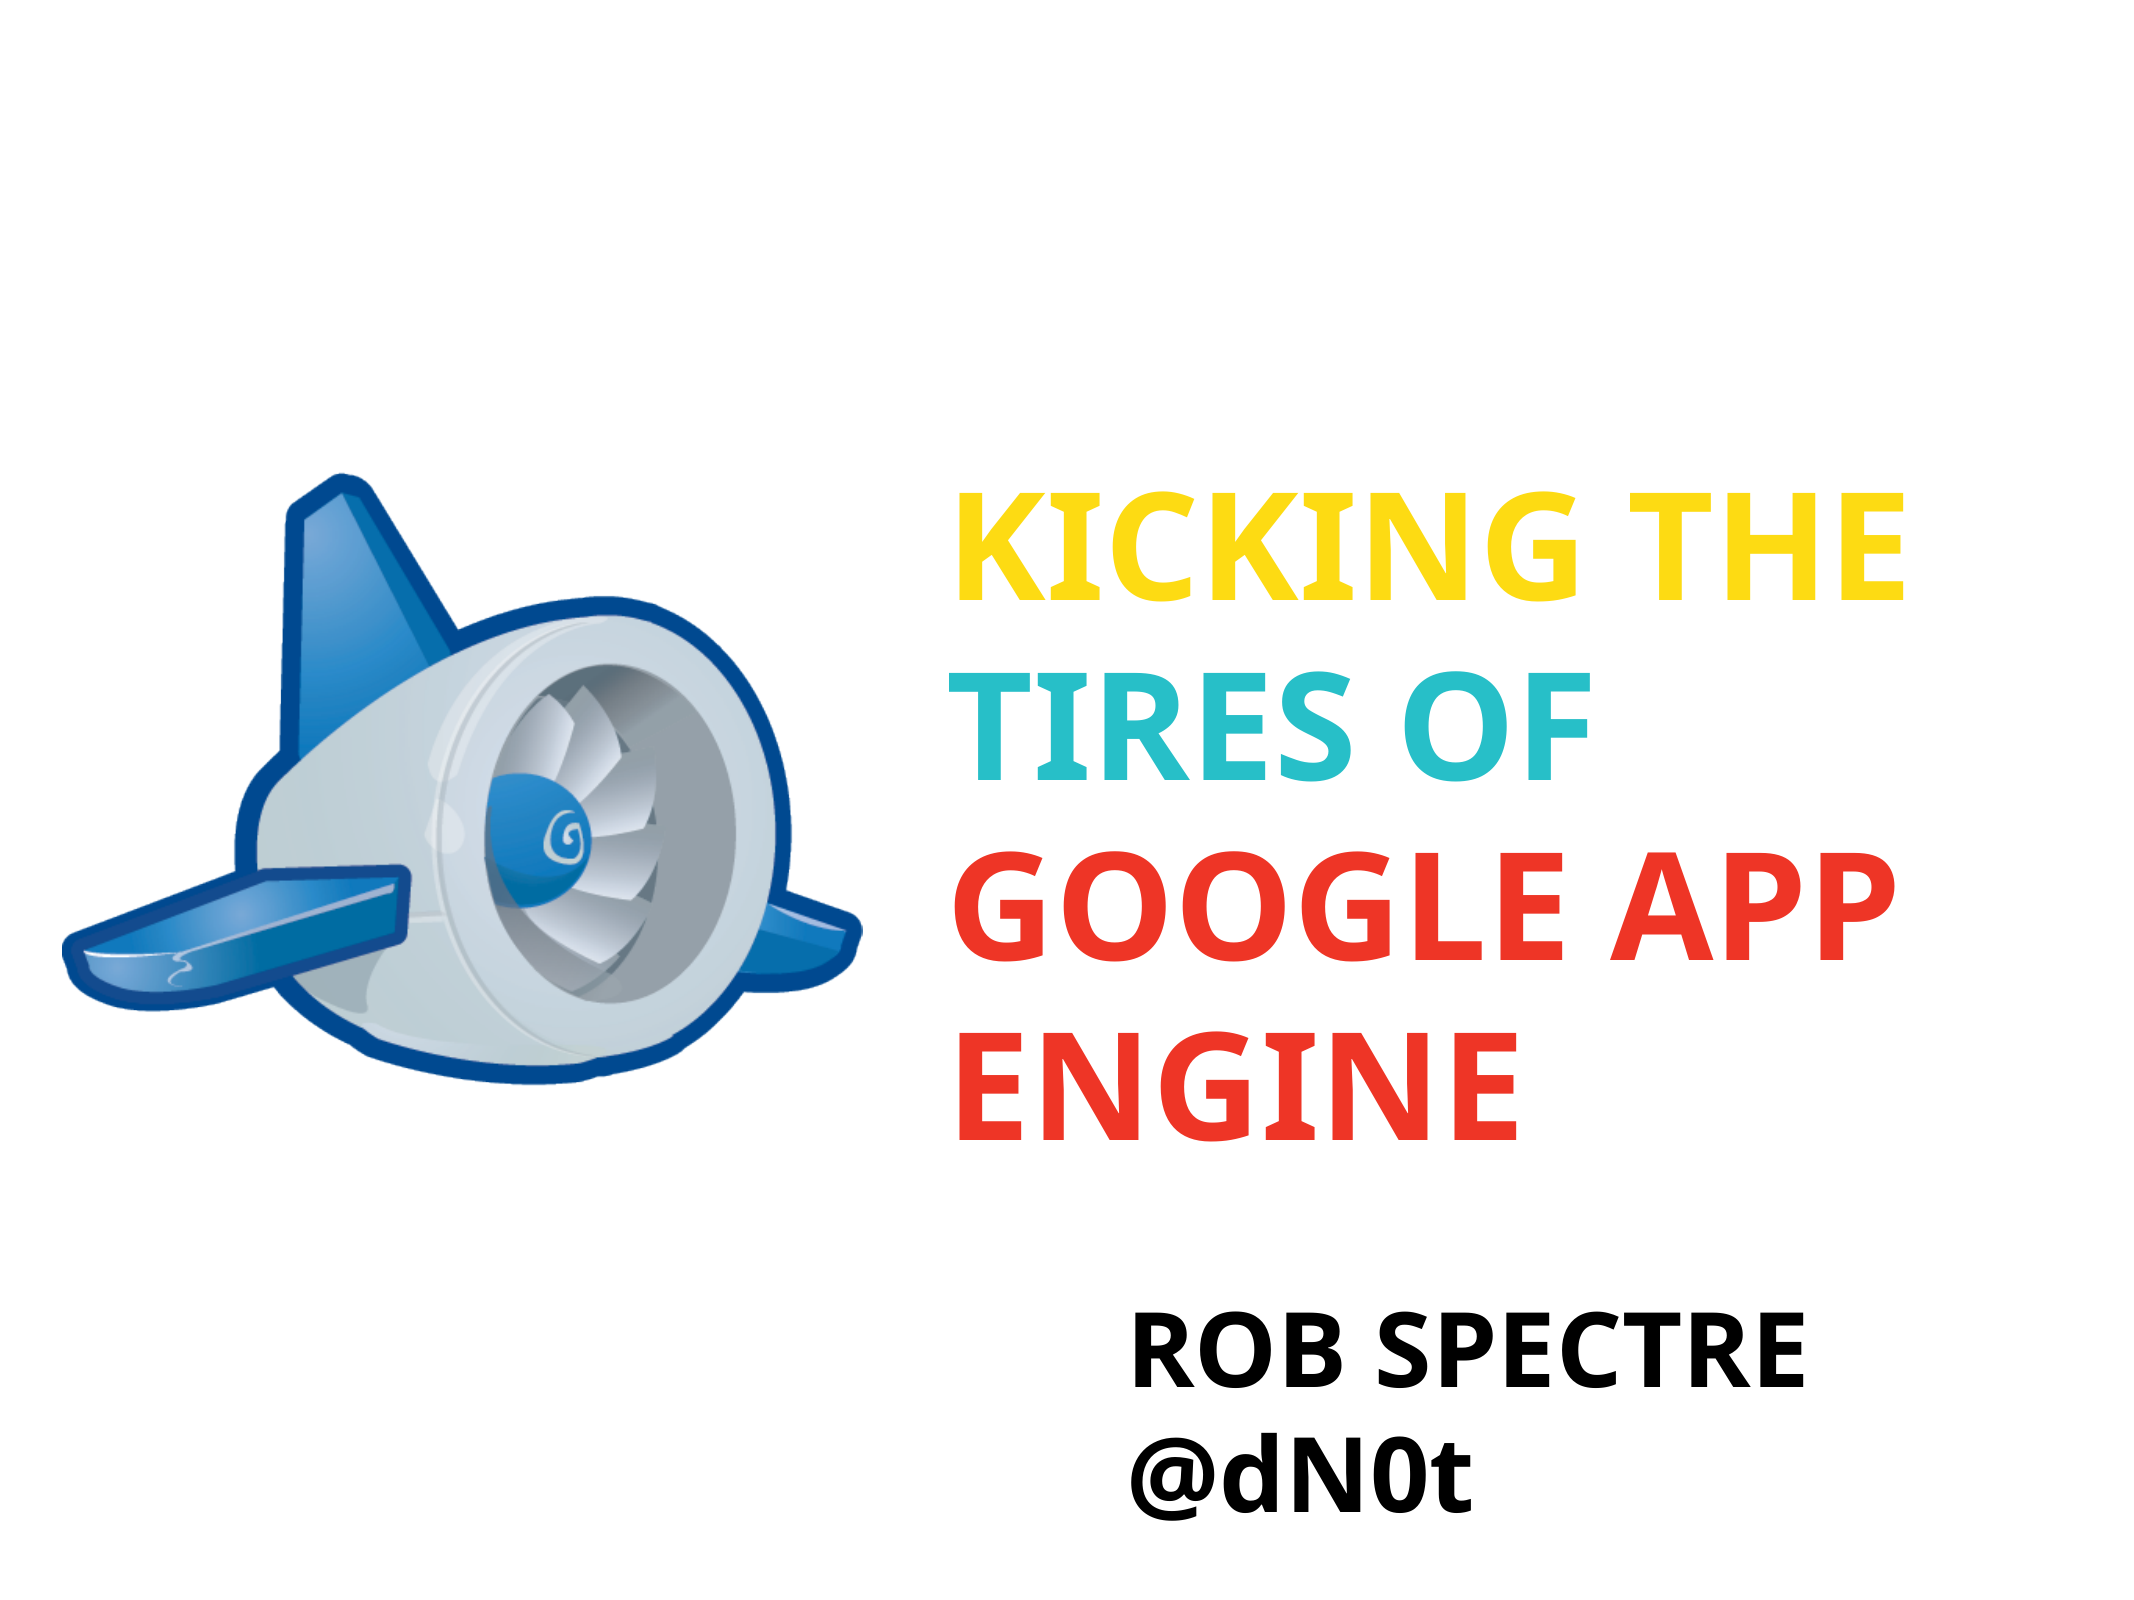

KICKING THE
TIRES OF
GOOGLE APP
ENGINE
ROB SPECTRE
@dN0t